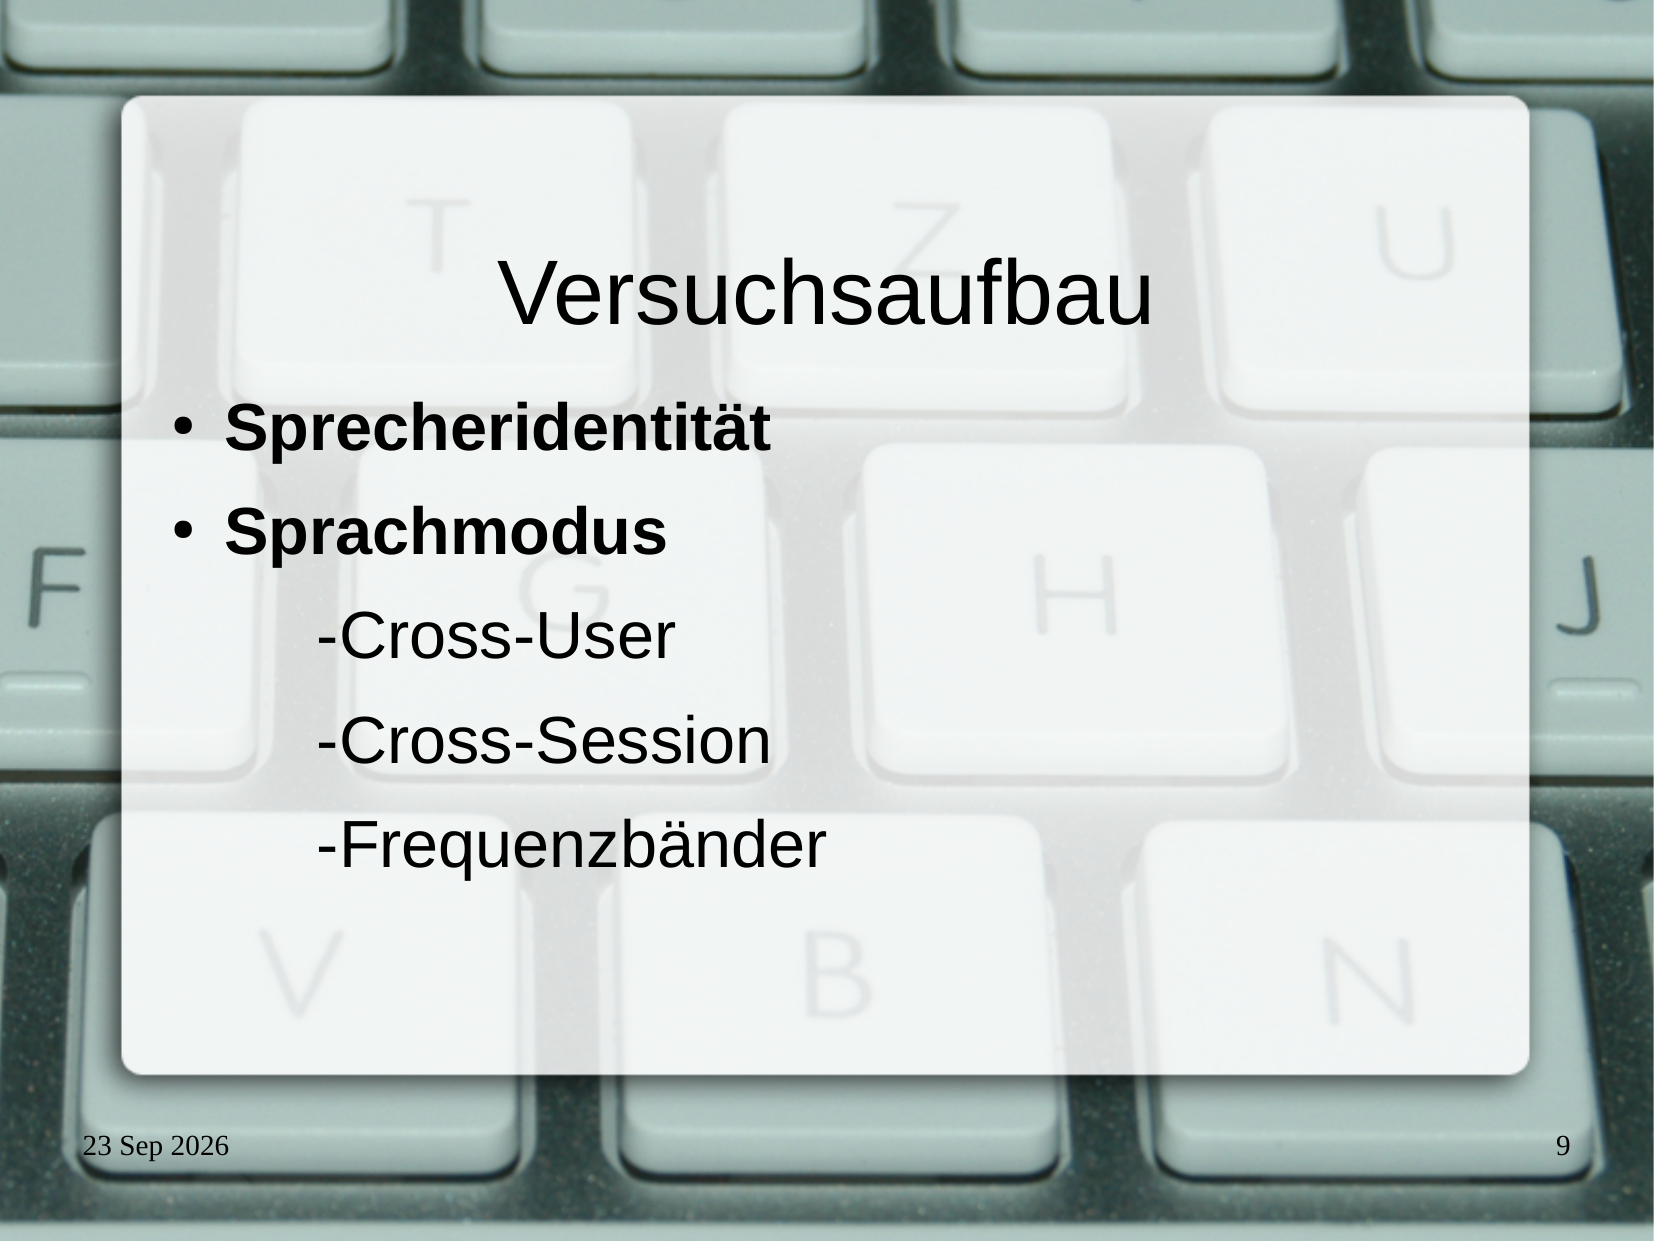

# Versuchsaufbau
Sprecheridentität
Sprachmodus
 -Cross-User
 -Cross-Session
 -Frequenzbänder
9